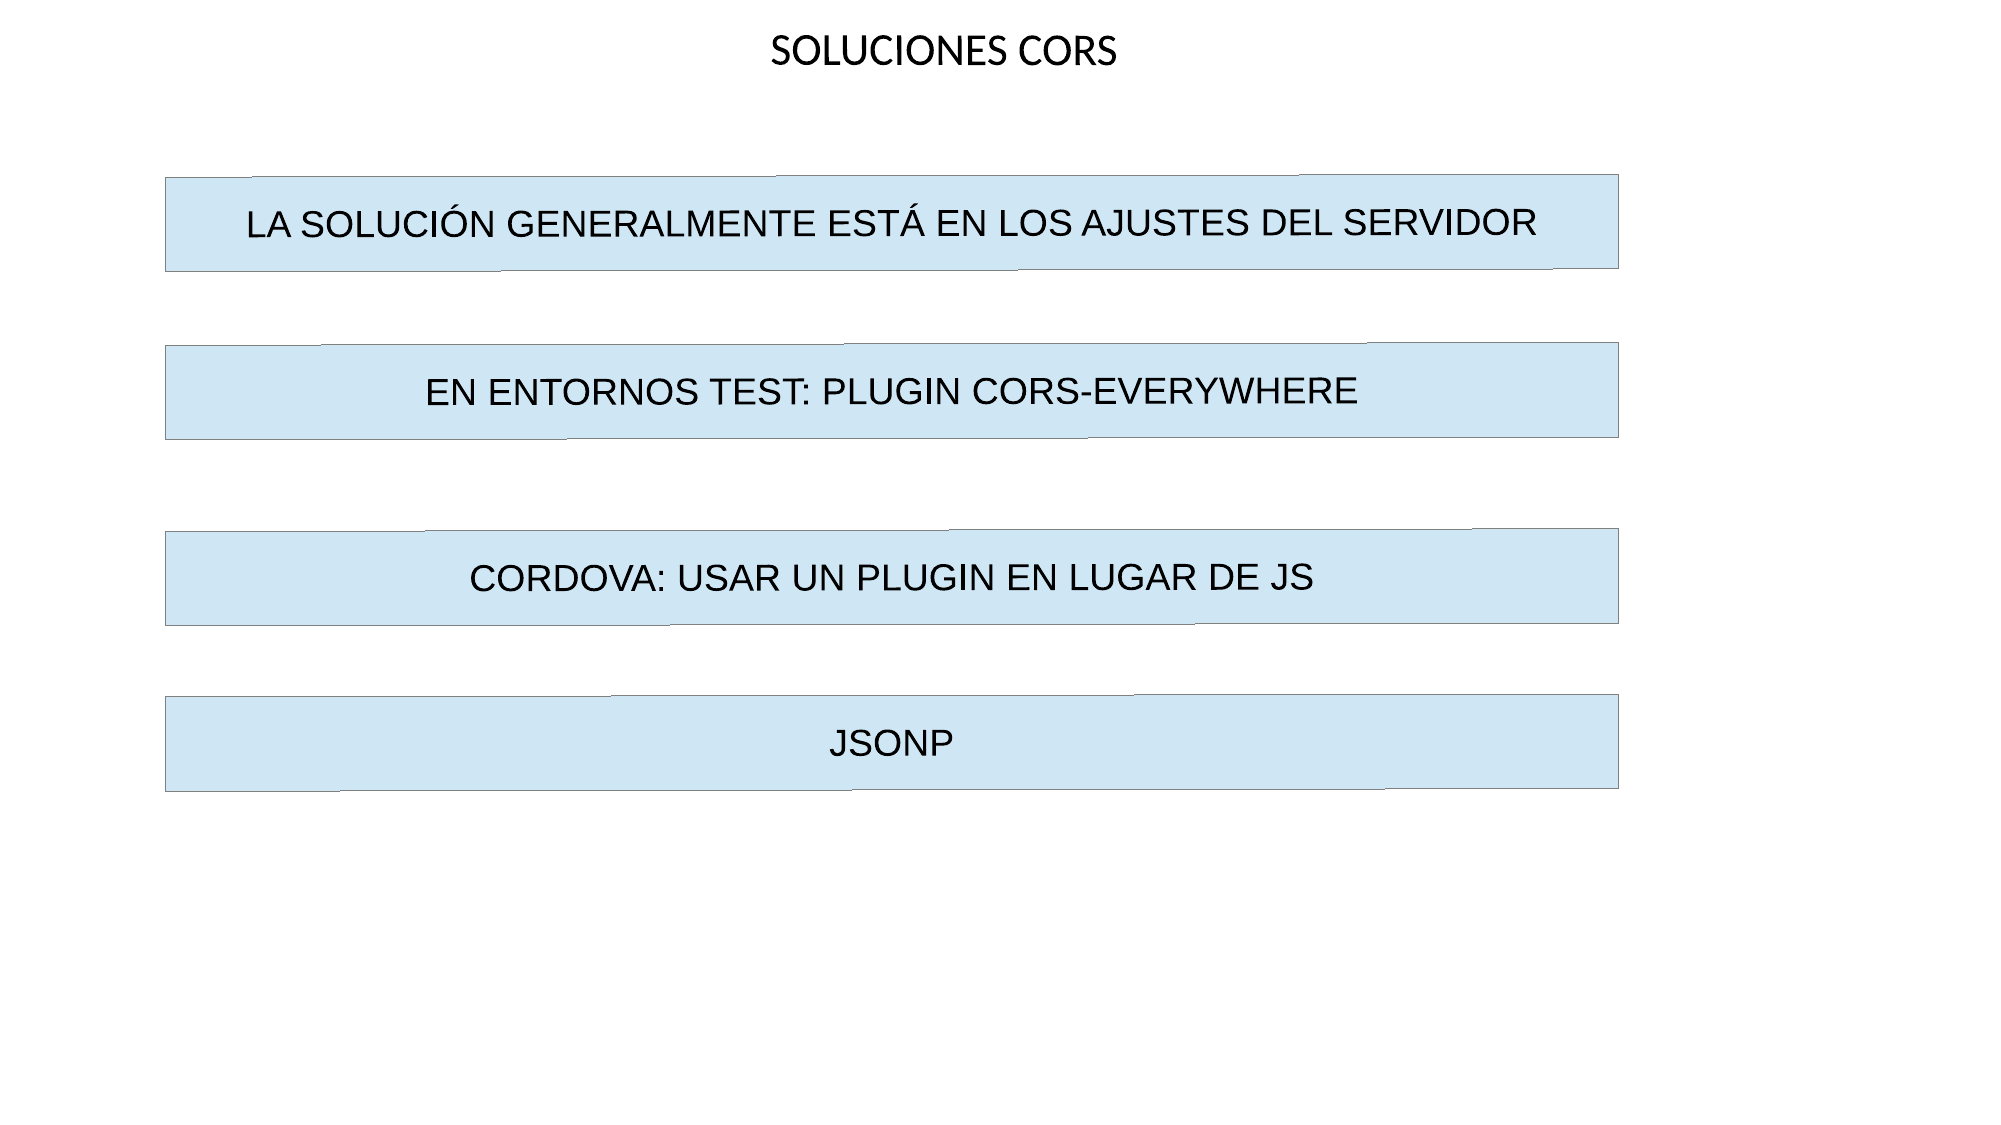

SOLUCIONES CORS
LA SOLUCIÓN GENERALMENTE ESTÁ EN LOS AJUSTES DEL SERVIDOR
EN ENTORNOS TEST: PLUGIN CORS-EVERYWHERE
CORDOVA: USAR UN PLUGIN EN LUGAR DE JS
JSONP